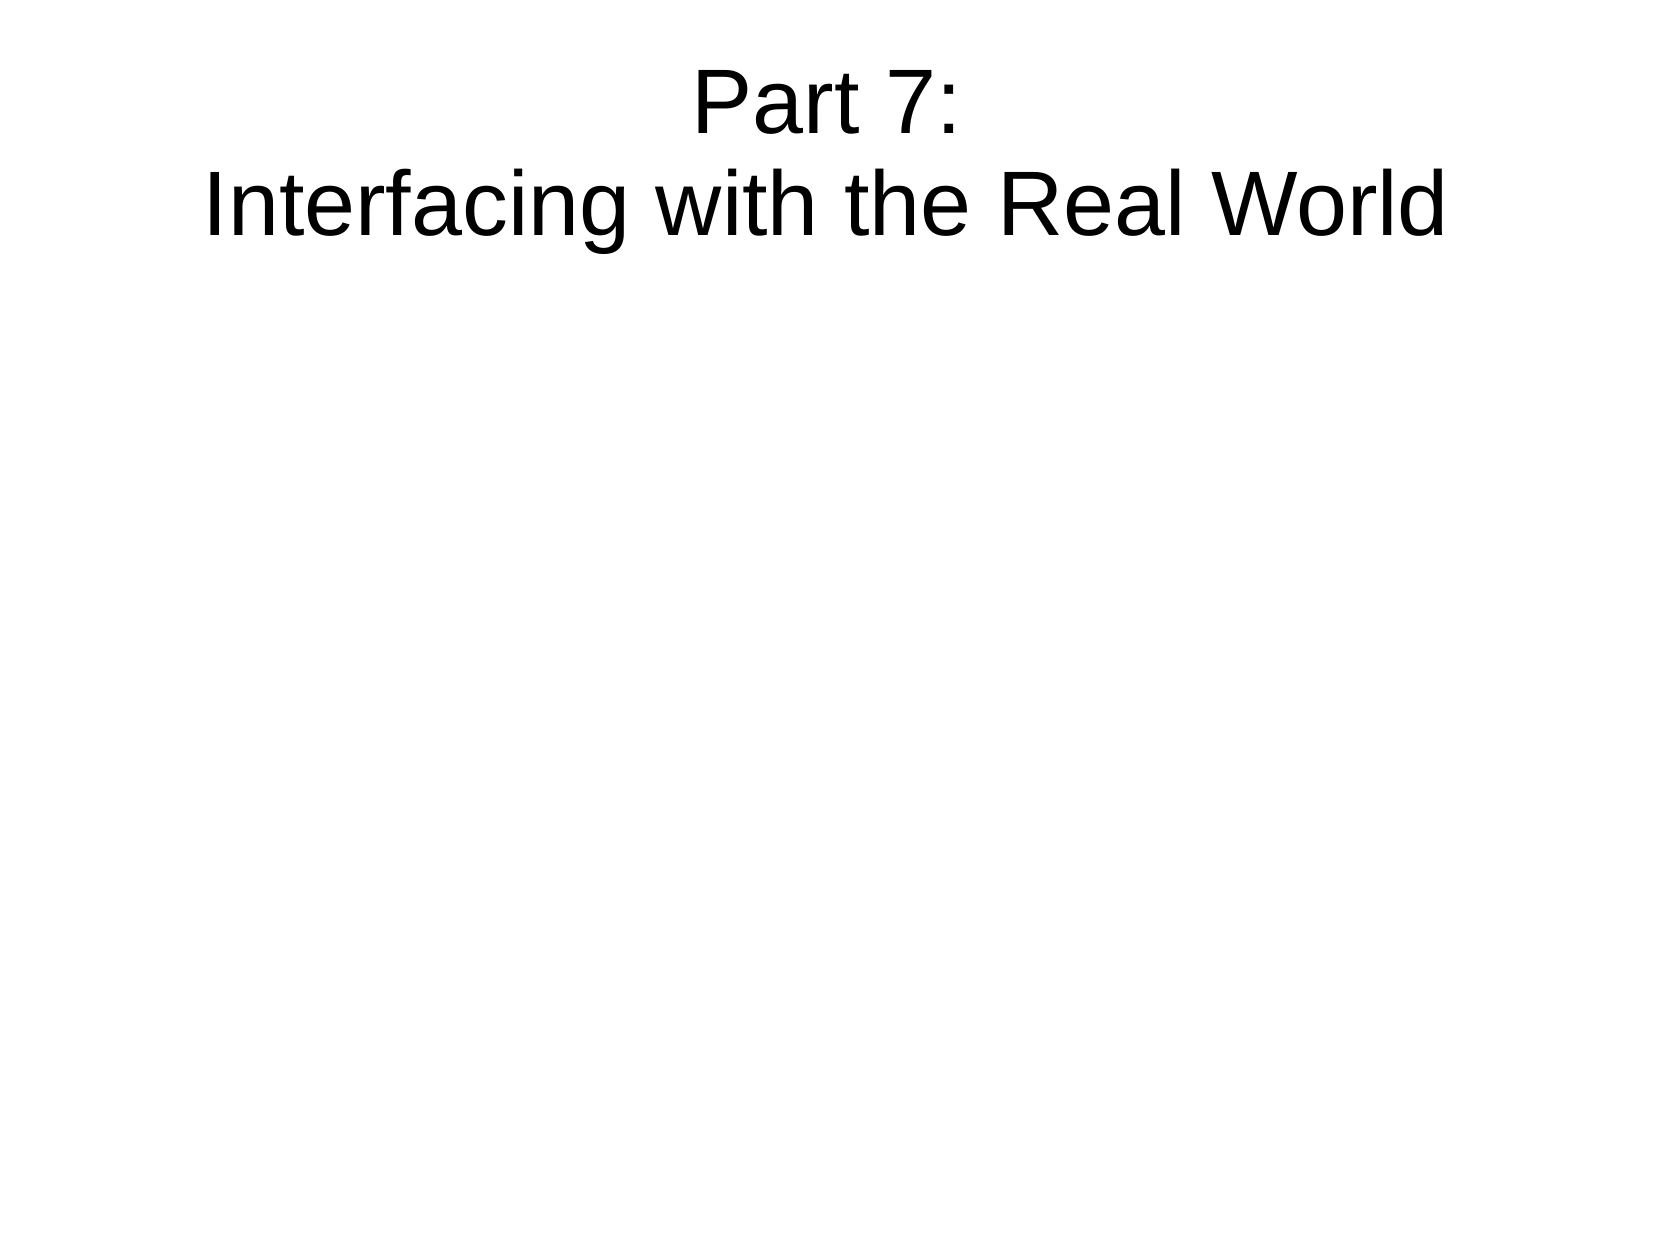

# Part 7: Interfacing with the Real World